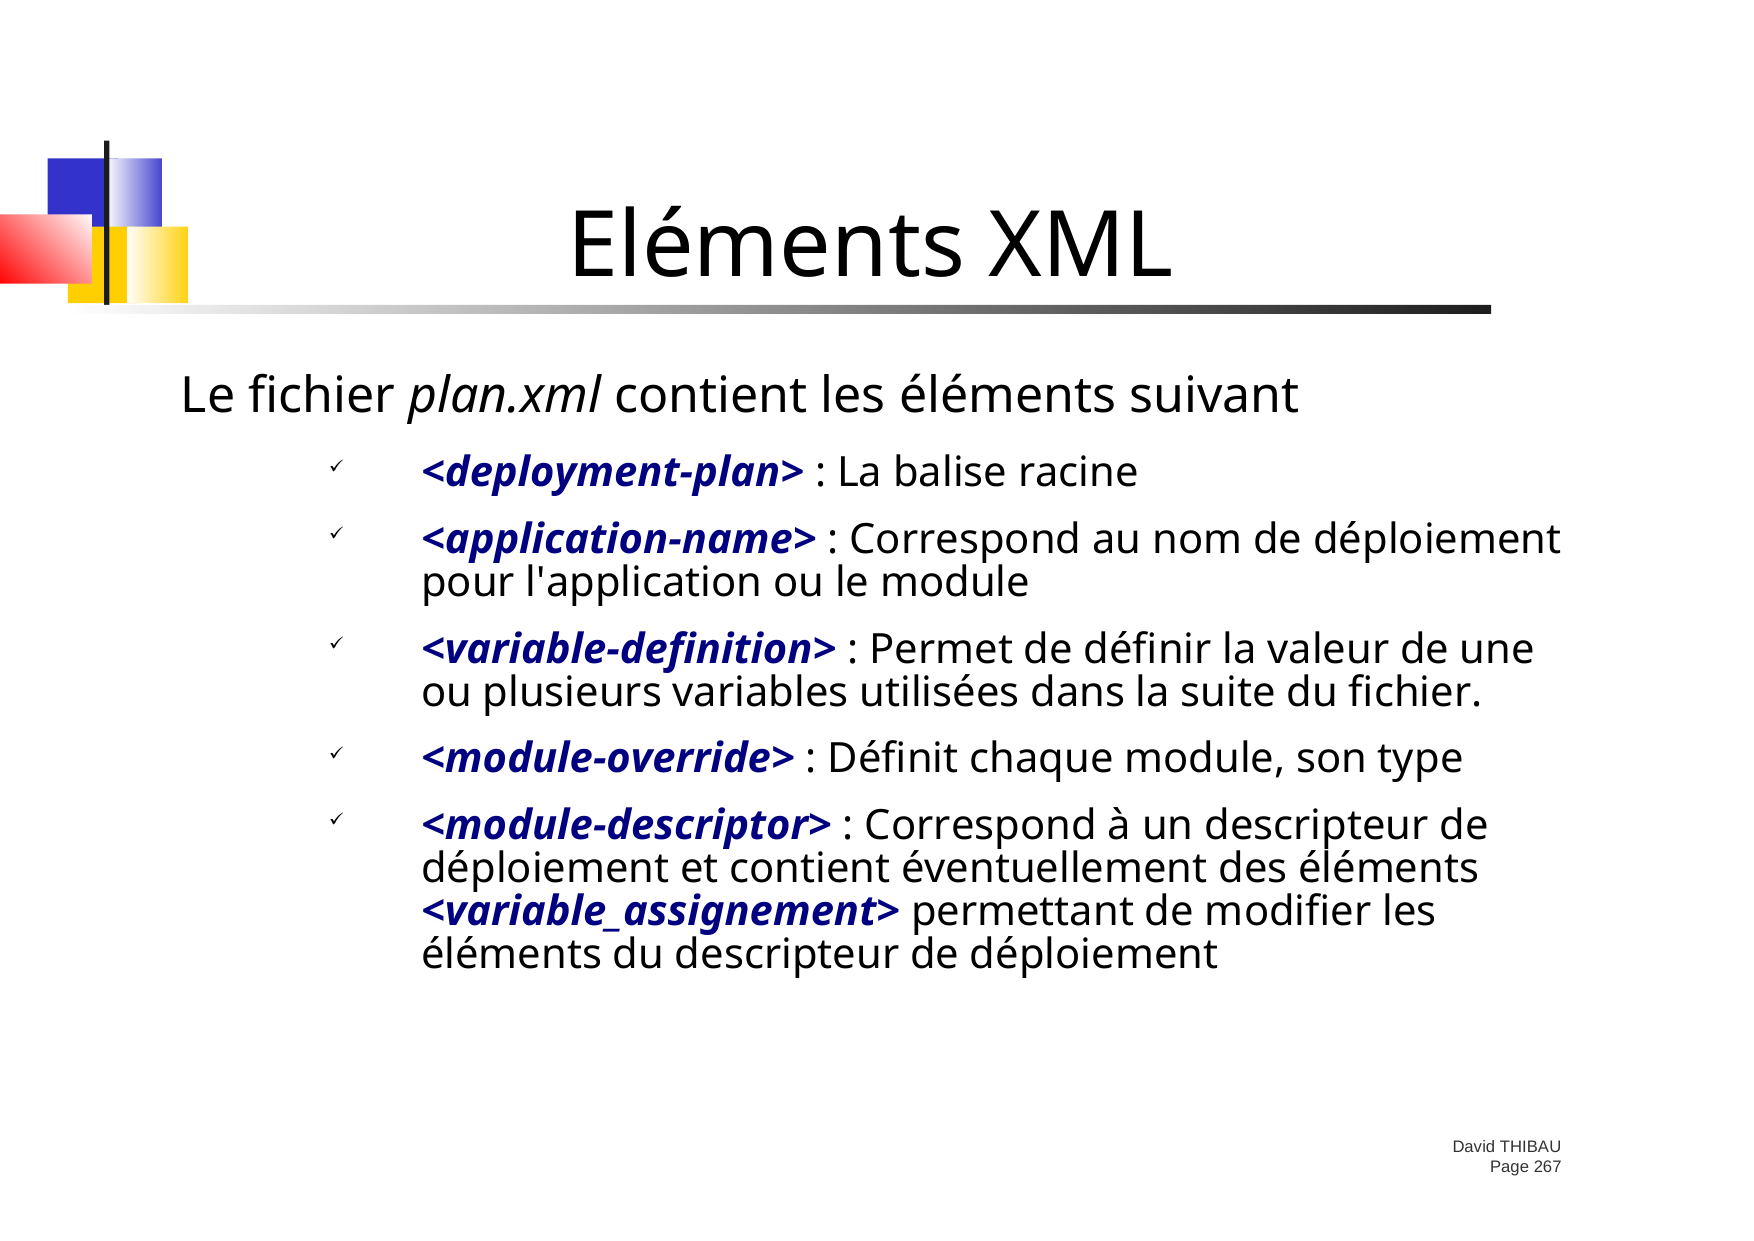

# Eléments XML
Le fichier plan.xml contient les éléments suivant
<deployment-plan> : La balise racine
<application-name> : Correspond au nom de déploiement pour l'application ou le module
<variable-definition> : Permet de définir la valeur de une ou plusieurs variables utilisées dans la suite du fichier.
<module-override> : Définit chaque module, son type
<module-descriptor> : Correspond à un descripteur de déploiement et contient éventuellement des éléments <variable_assignement> permettant de modifier les éléments du descripteur de déploiement